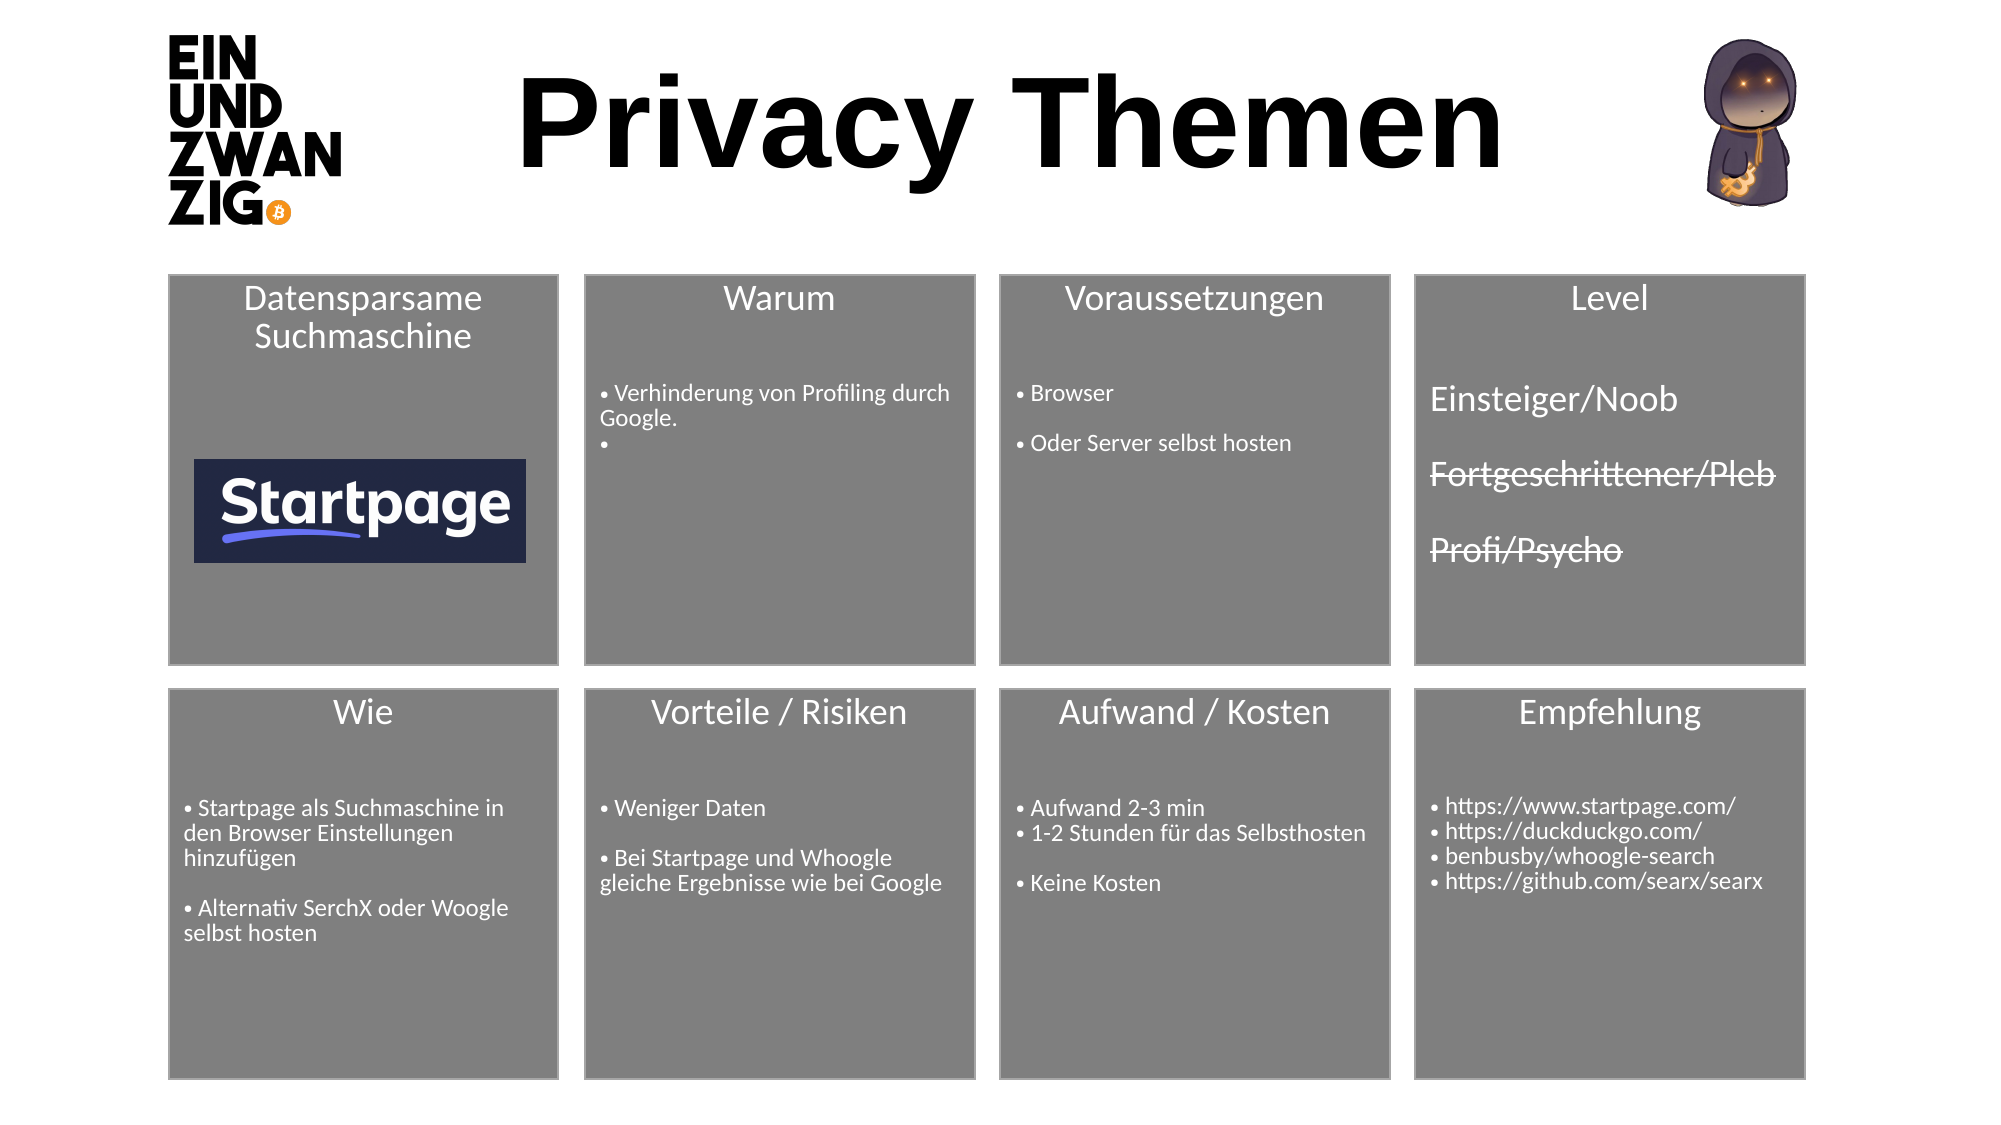

Datensparsame Suchmaschine
 Verhinderung von Profiling durch Google.
 Browser
 Oder Server selbst hosten
Einsteiger/Noob
Fortgeschrittener/Pleb
Profi/Psycho
 https://www.startpage.com/
 https://duckduckgo.com/
 benbusby/whoogle-search
 https://github.com/searx/searx
 Startpage als Suchmaschine in den Browser Einstellungen hinzufügen
 Alternativ SerchX oder Woogle selbst hosten
 Weniger Daten
 Bei Startpage und Whoogle gleiche Ergebnisse wie bei Google
 Aufwand 2-3 min
 1-2 Stunden für das Selbsthosten
 Keine Kosten